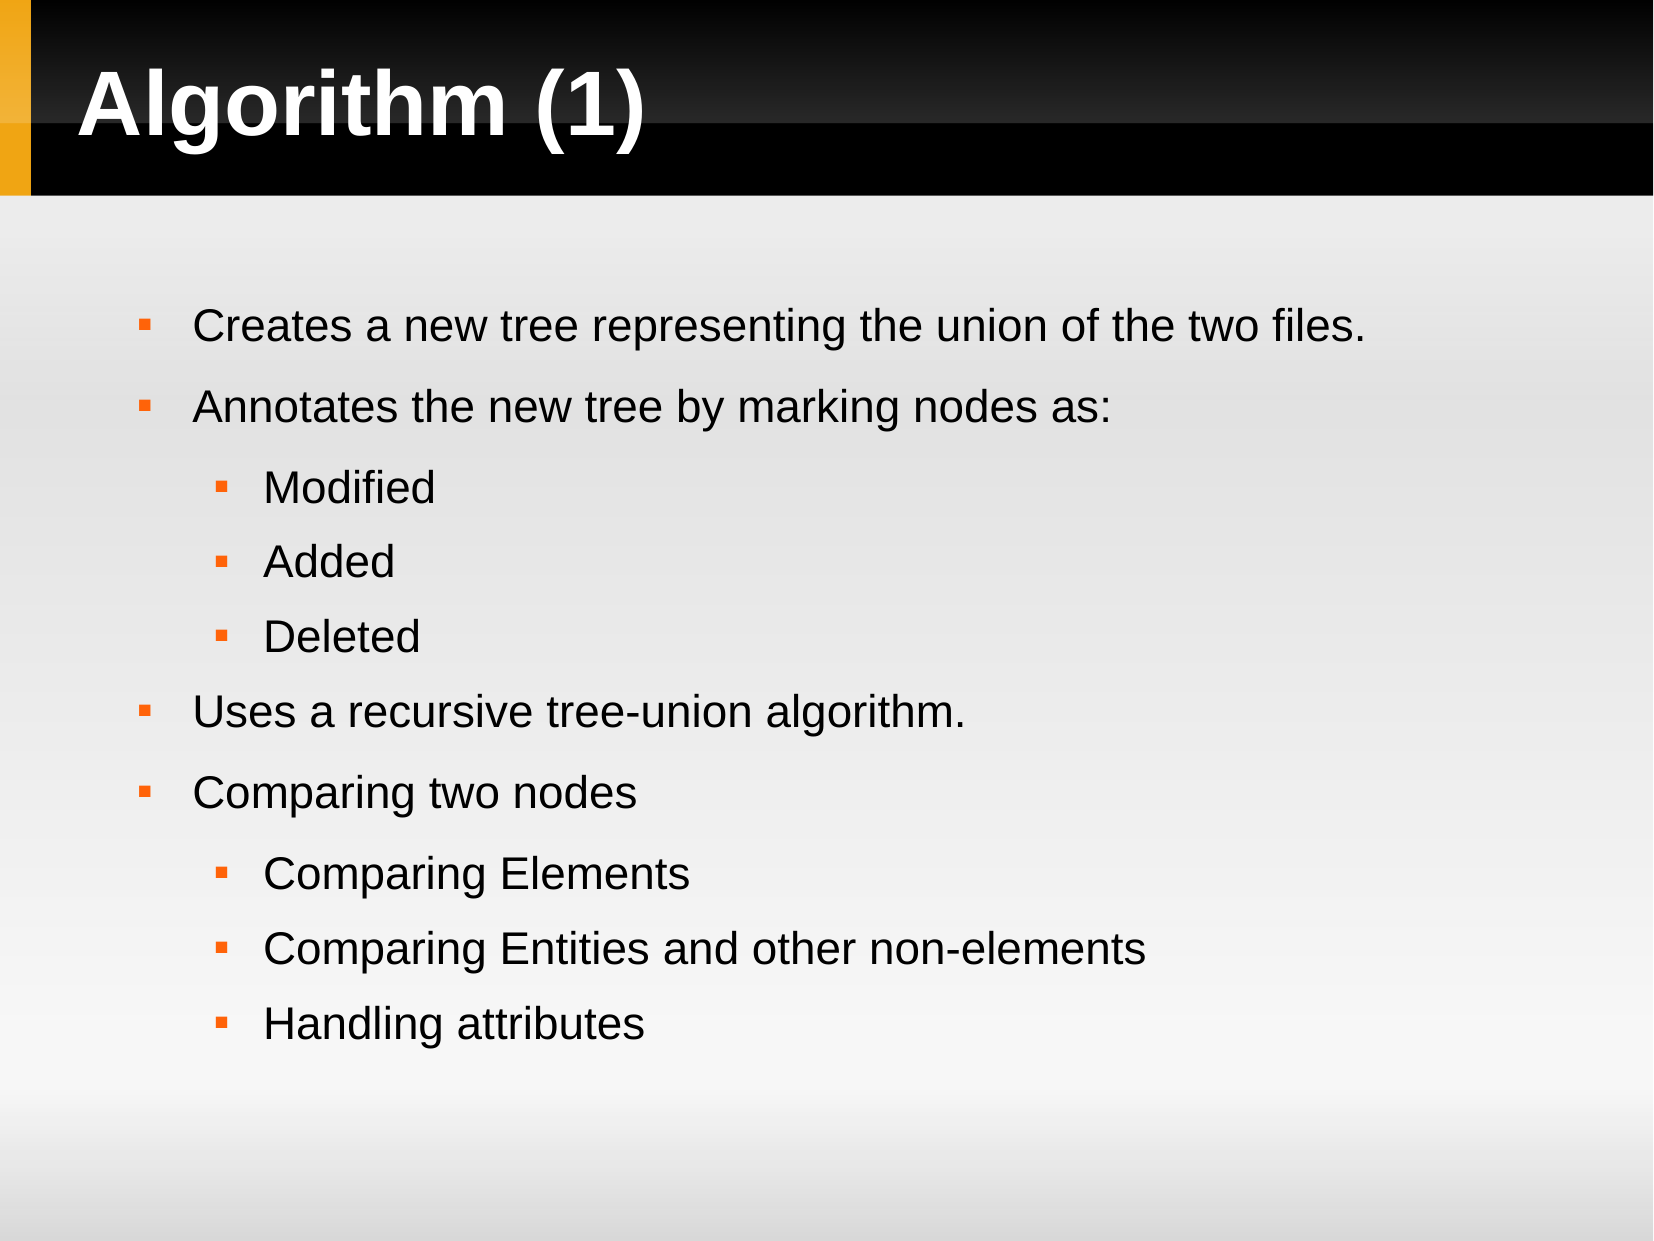

# Algorithm (1)
Creates a new tree representing the union of the two files.
Annotates the new tree by marking nodes as:
Modified
Added
Deleted
Uses a recursive tree-union algorithm.
Comparing two nodes
Comparing Elements
Comparing Entities and other non-elements
Handling attributes